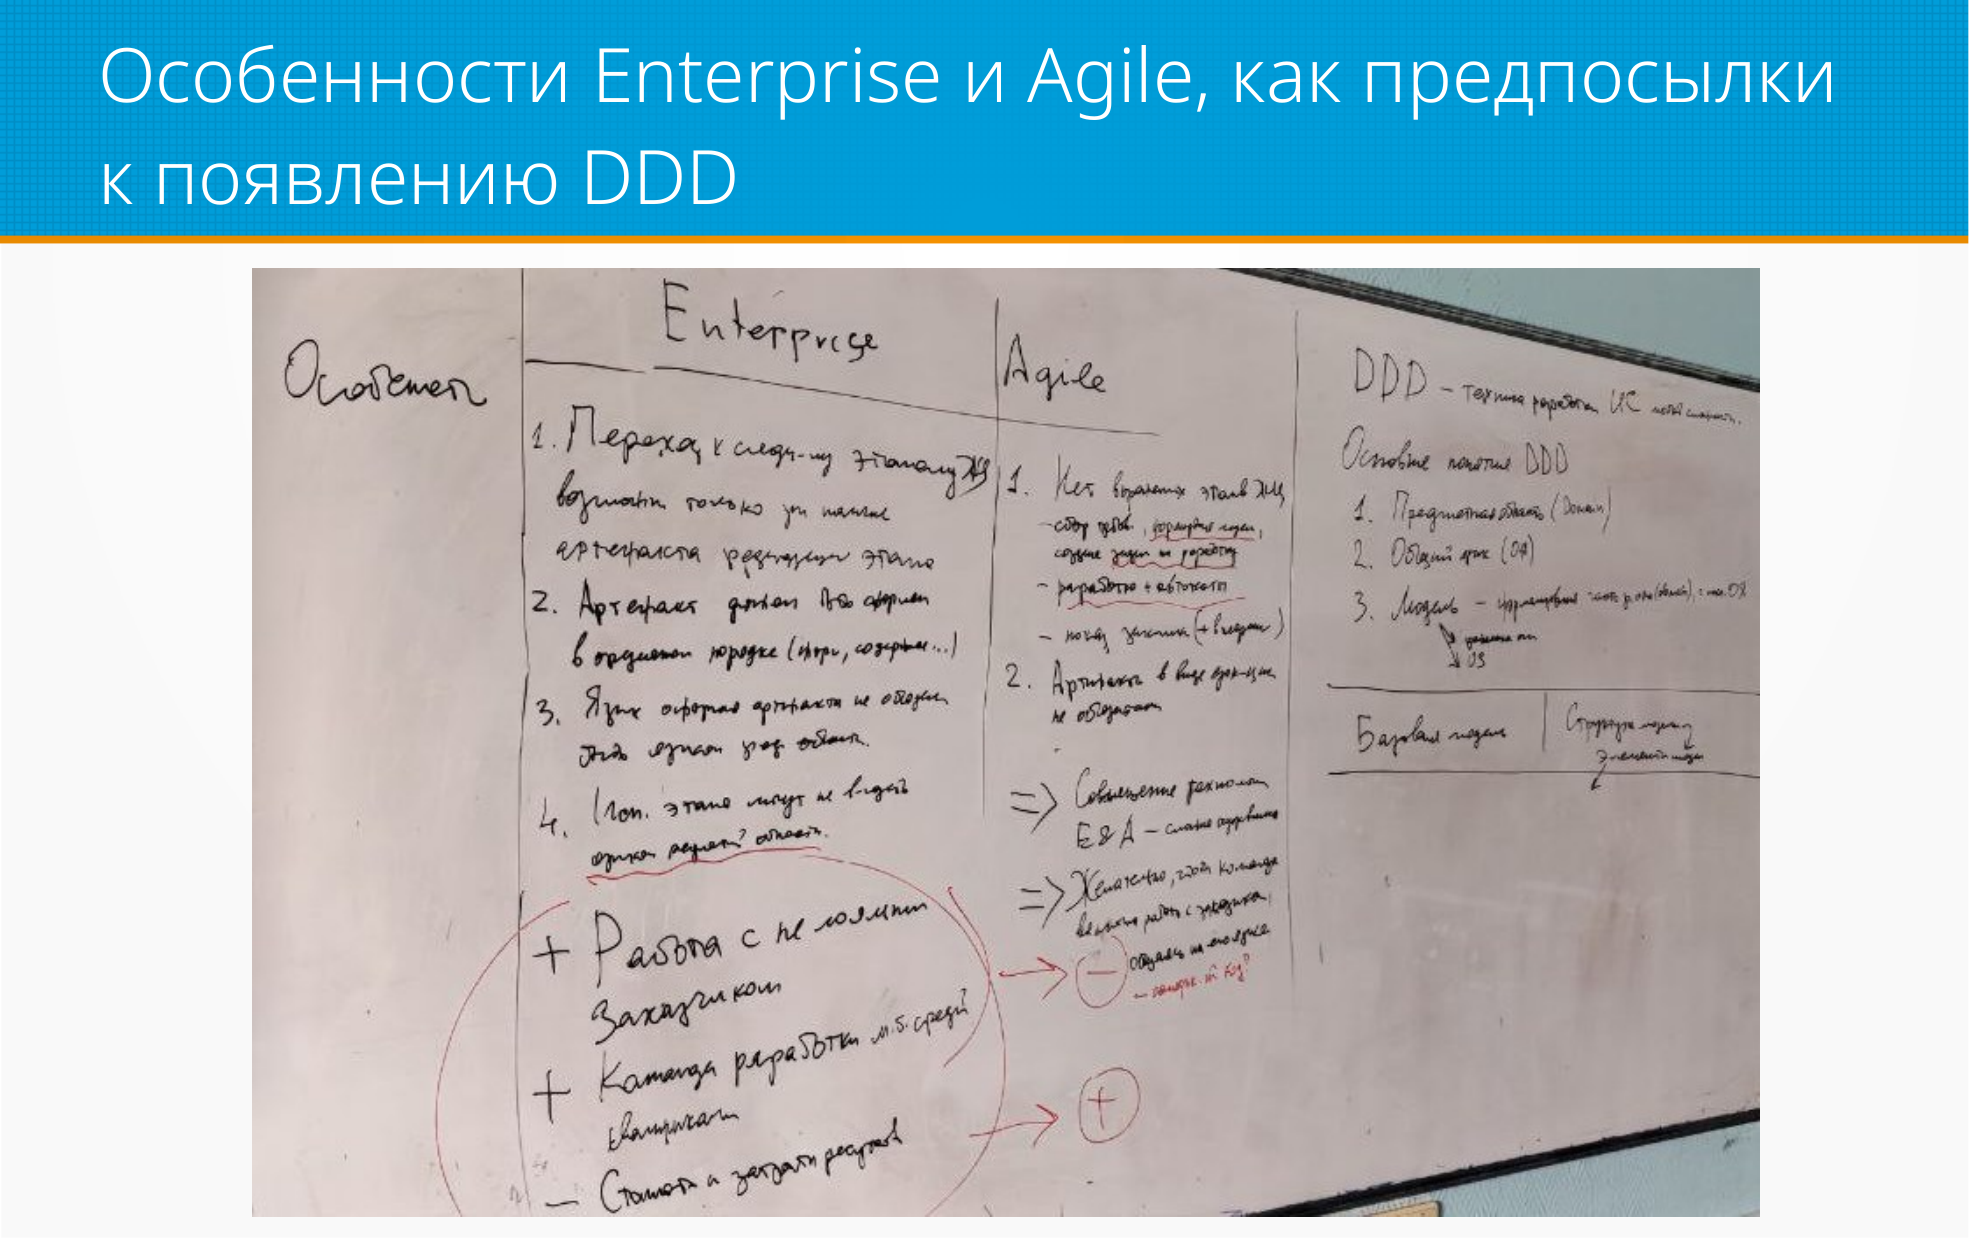

# Особенности Enterprise и Agile, как предпосылки к появлению DDD